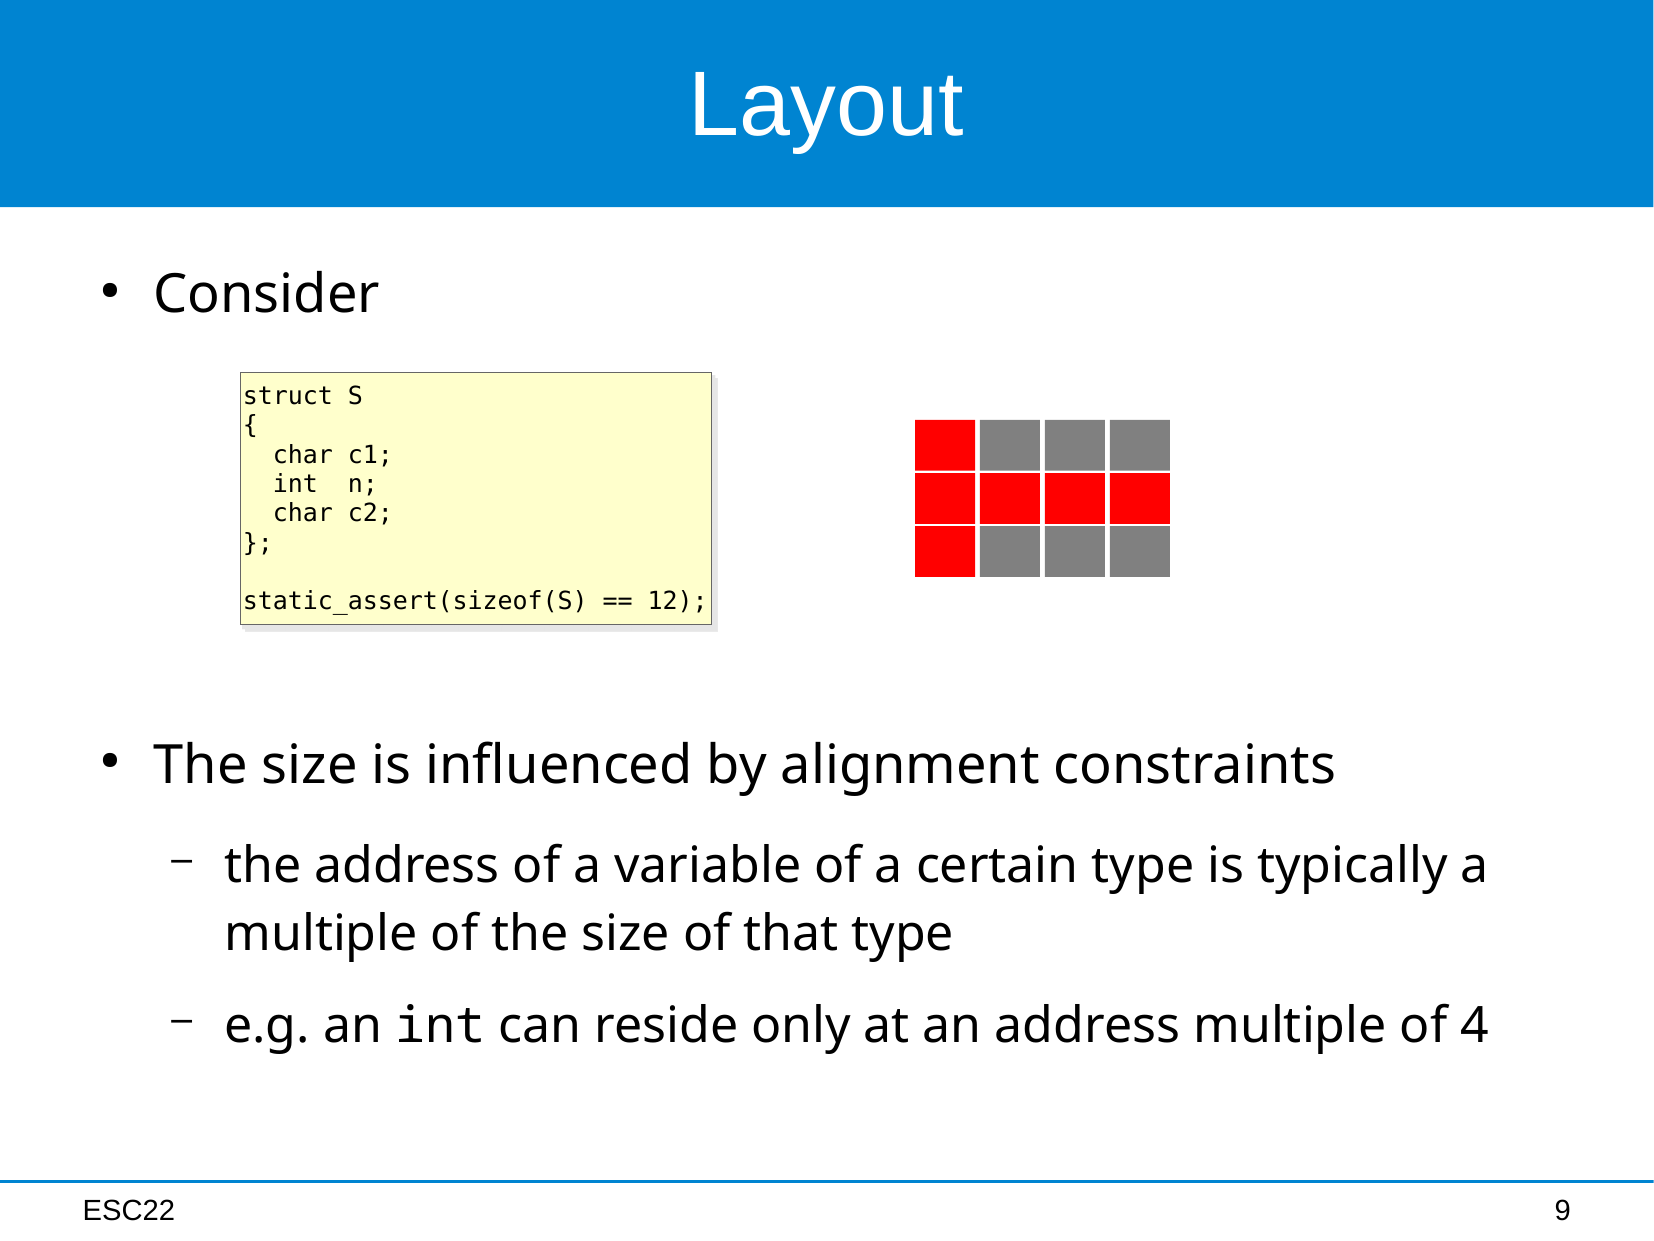

# Layout
Consider
struct S
{
 char c1;
 int n;
 char c2;
};
static_assert(sizeof(S) == 12);
The size is influenced by alignment constraints
the address of a variable of a certain type is typically a multiple of the size of that type
e.g. an int can reside only at an address multiple of 4
ESC22
9